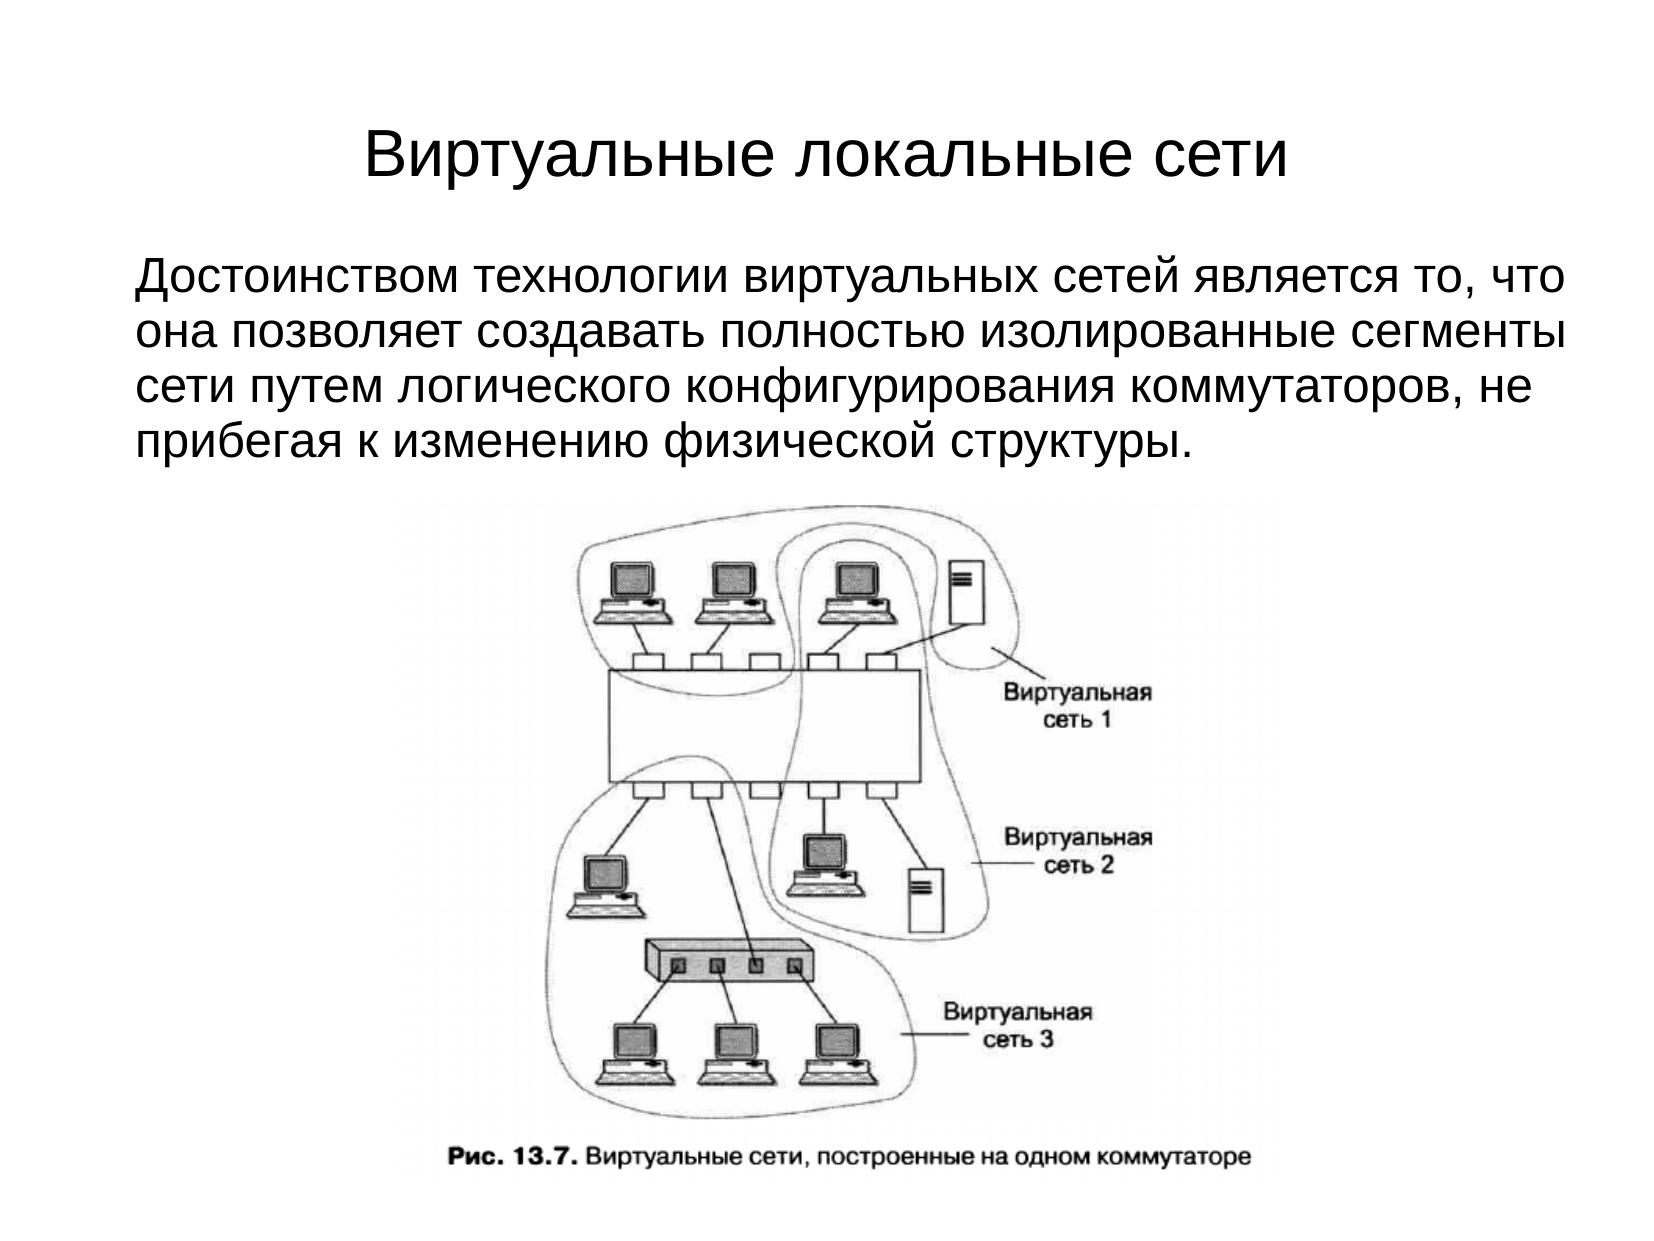

# Виртуальные локальные сети
Достоинством технологии виртуальных сетей является то, что она позволяет создавать полностью изолированные сегменты сети путем логического конфигурирования коммутаторов, не прибегая к изменению физической структуры.